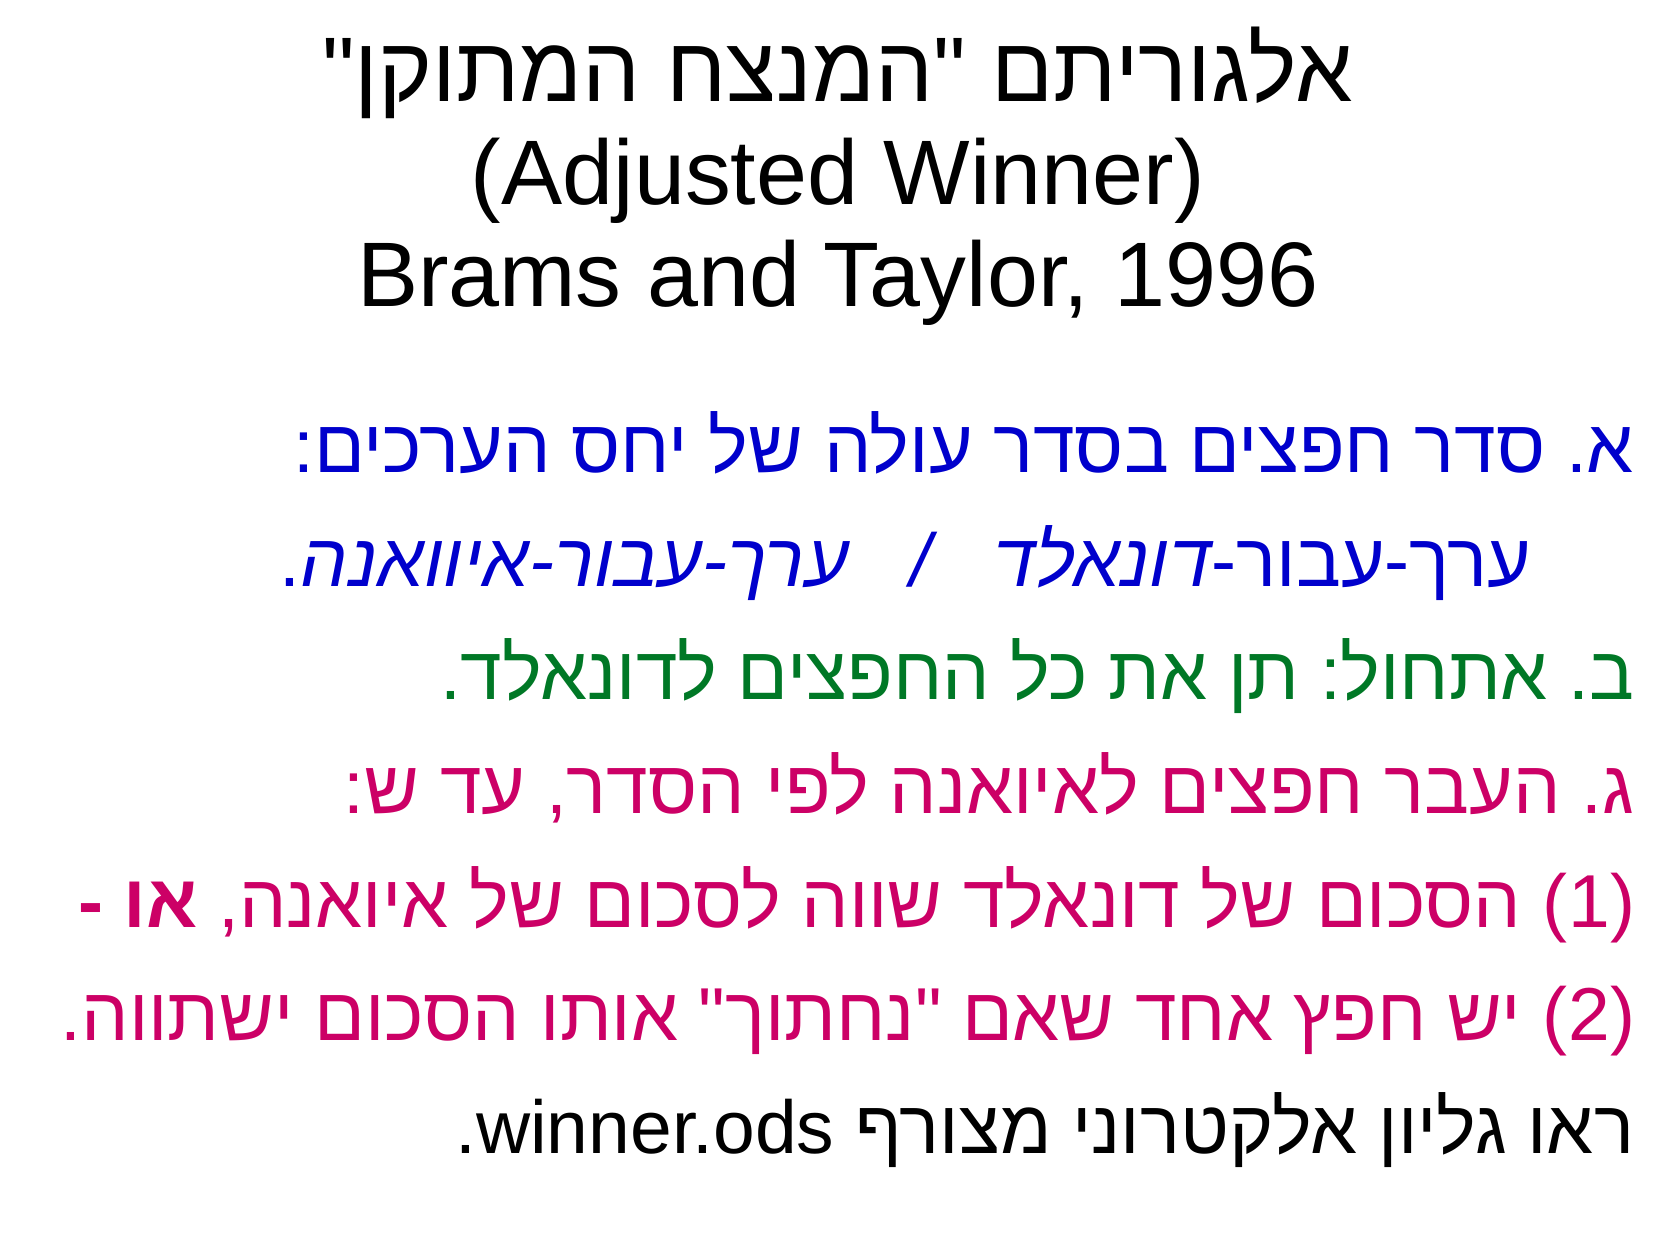

# אלגוריתם "המנצח המתוקן" (Adjusted Winner) Brams and Taylor, 1996
א. סדר חפצים בסדר עולה של יחס הערכים:
 ערך-עבור-דונאלד / ערך-עבור-איוואנה.
ב. אתחול: תן את כל החפצים לדונאלד.
ג. העבר חפצים לאיואנה לפי הסדר, עד ש:
(1) הסכום של דונאלד שווה לסכום של איואנה, או -
(2) יש חפץ אחד שאם "נחתוך" אותו הסכום ישתווה.
ראו גליון אלקטרוני מצורף winner.ods.